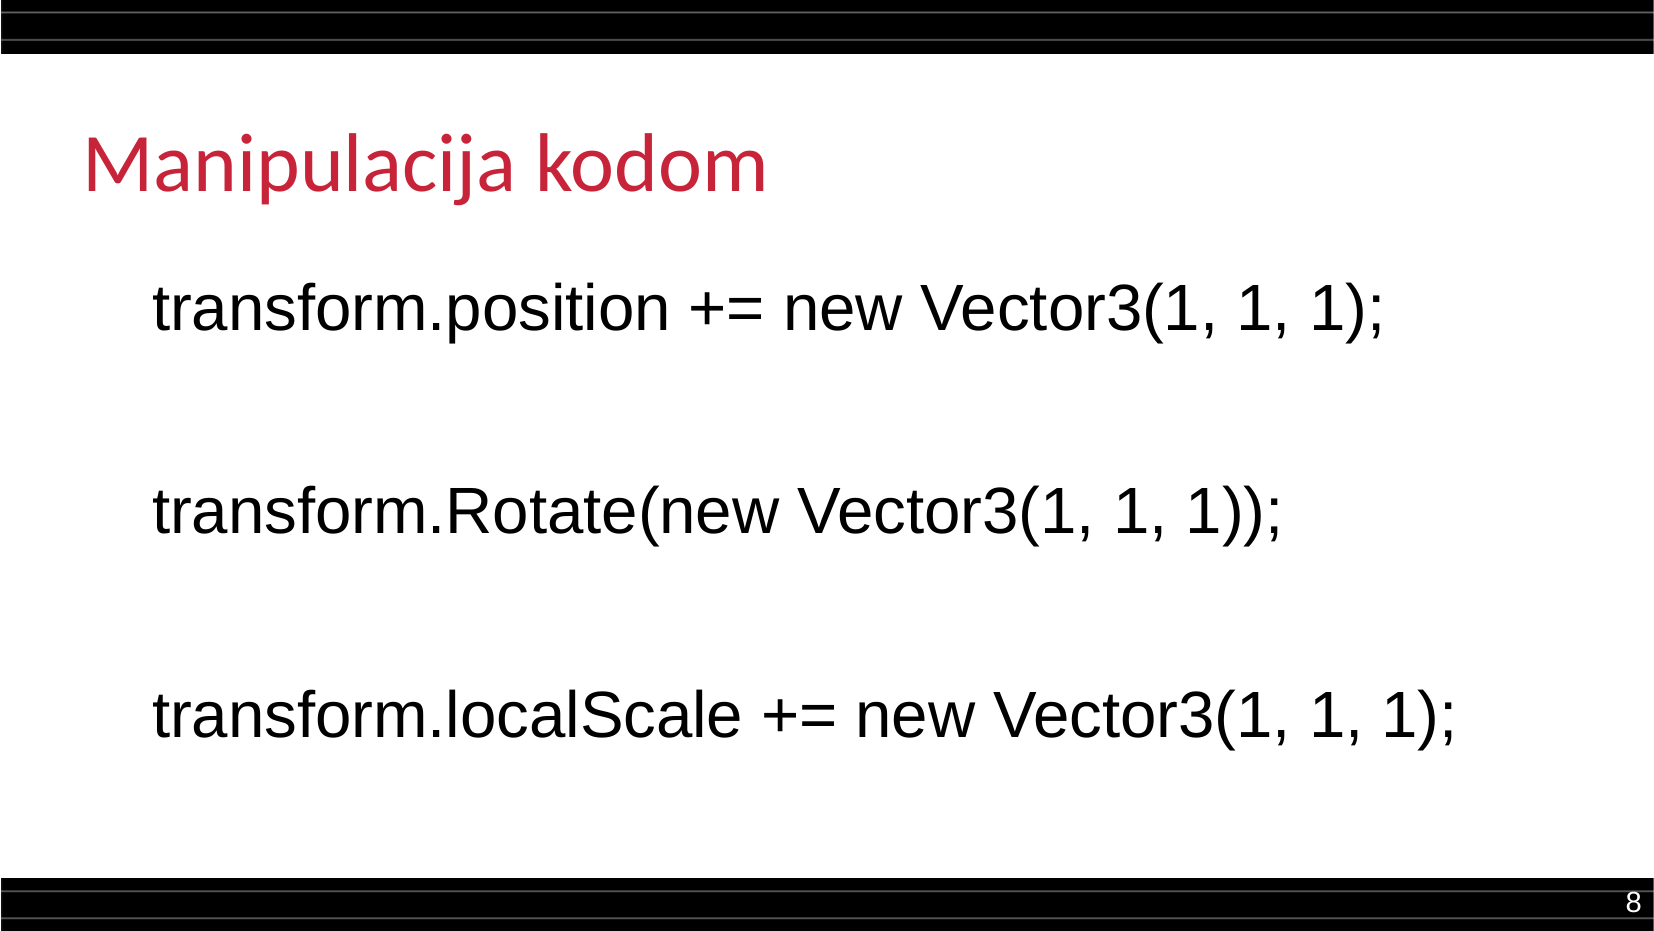

# Manipulacija kodom
transform.position += new Vector3(1, 1, 1);
transform.Rotate(new Vector3(1, 1, 1));
transform.localScale += new Vector3(1, 1, 1);